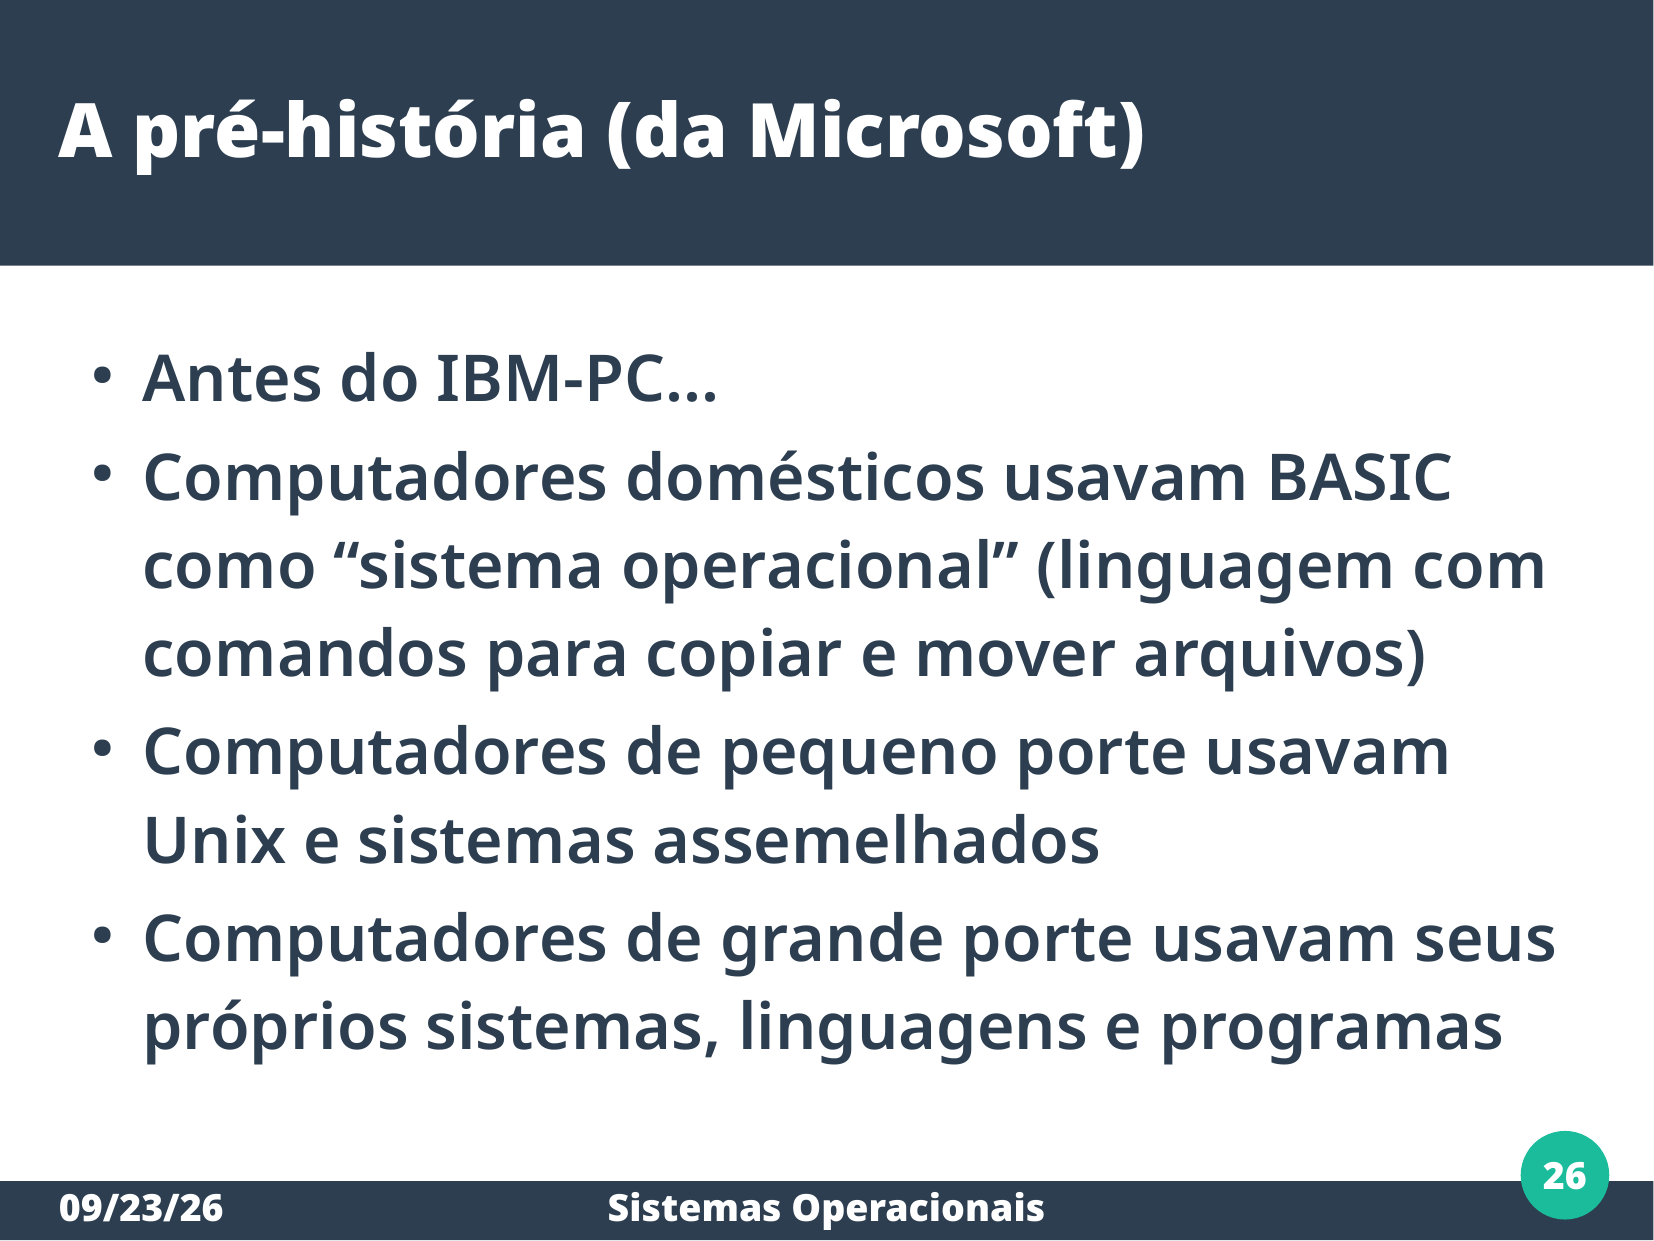

A pré-história (da Microsoft)
# Antes do IBM-PC...
Computadores domésticos usavam BASIC como “sistema operacional” (linguagem com comandos para copiar e mover arquivos)
Computadores de pequeno porte usavam Unix e sistemas assemelhados
Computadores de grande porte usavam seus próprios sistemas, linguagens e programas
26
Sistemas Operacionais